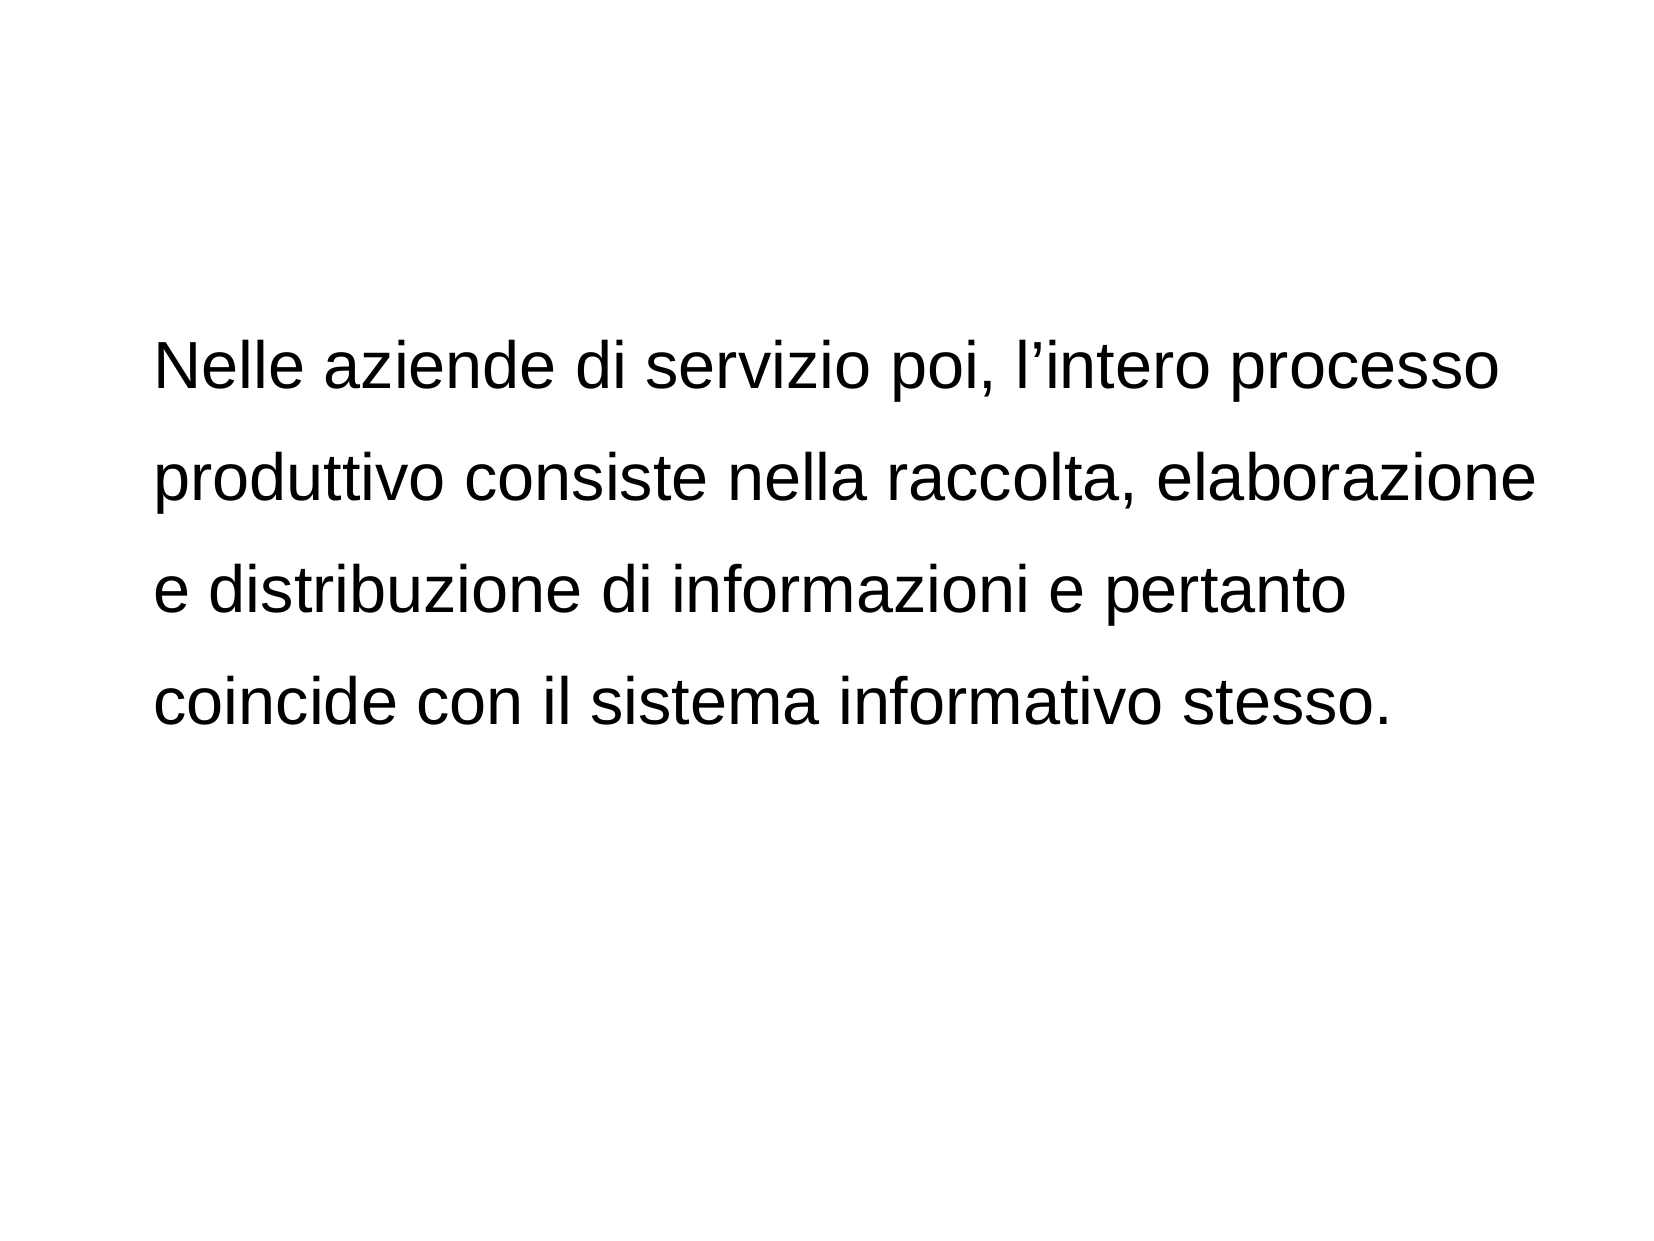

# Nelle aziende di servizio poi, l’intero processo produttivo consiste nella raccolta, elaborazione e distribuzione di informazioni e pertanto coincide con il sistema informativo stesso.